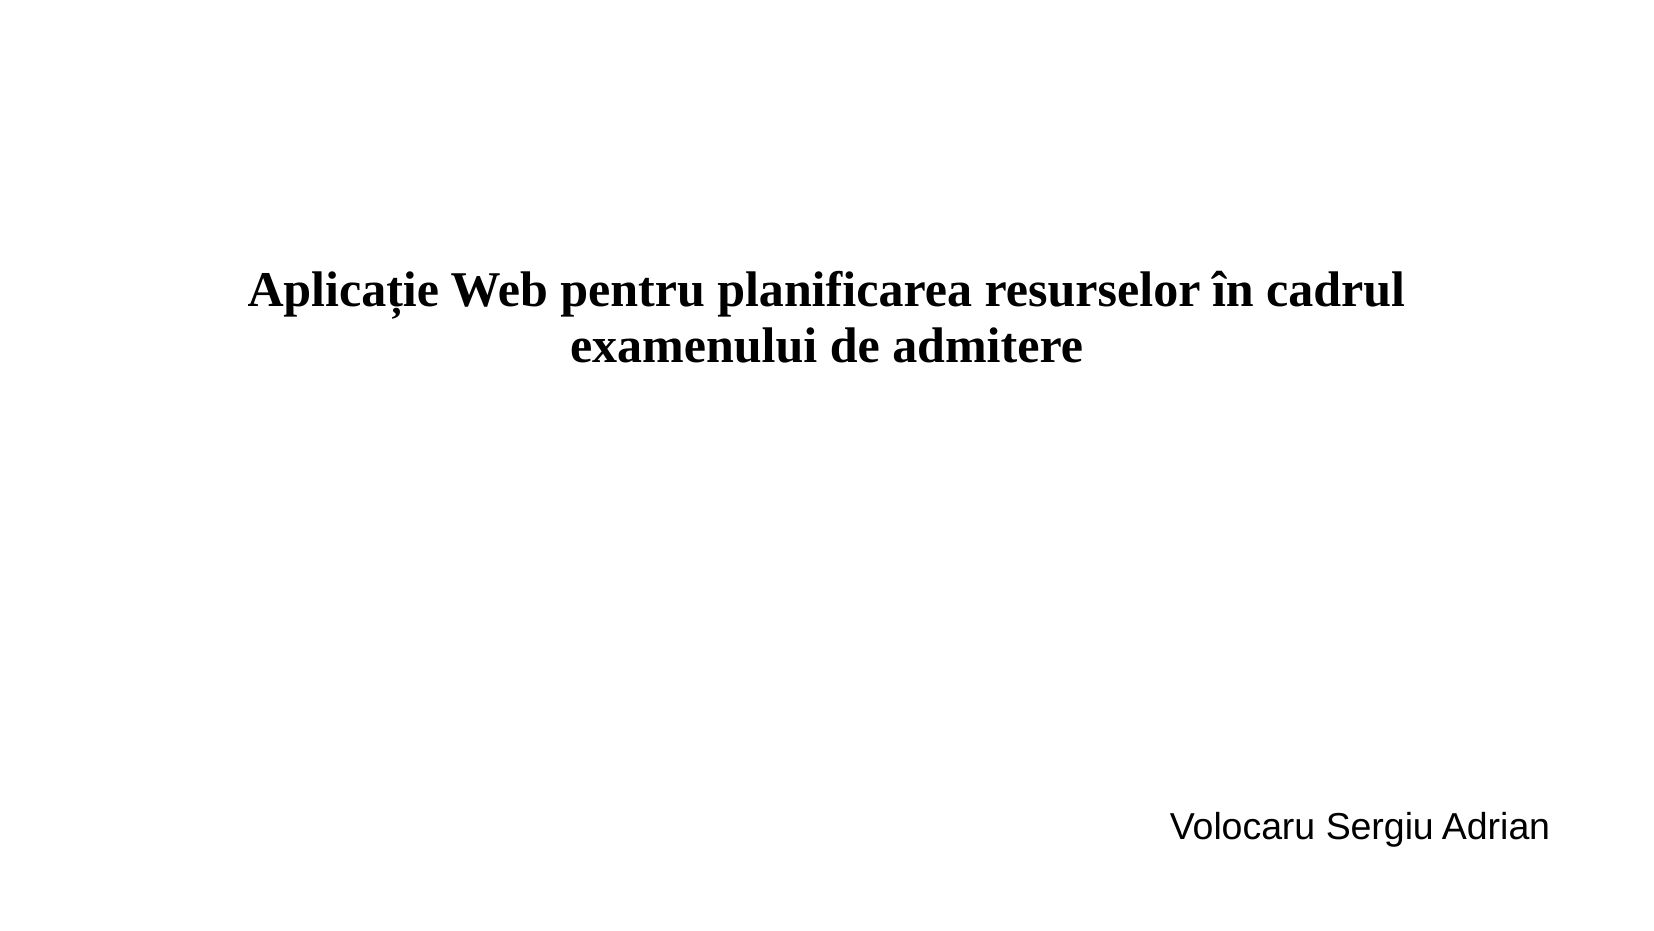

Aplicație Web pentru planificarea resurselor în cadrul
examenului de admitere
Volocaru Sergiu Adrian